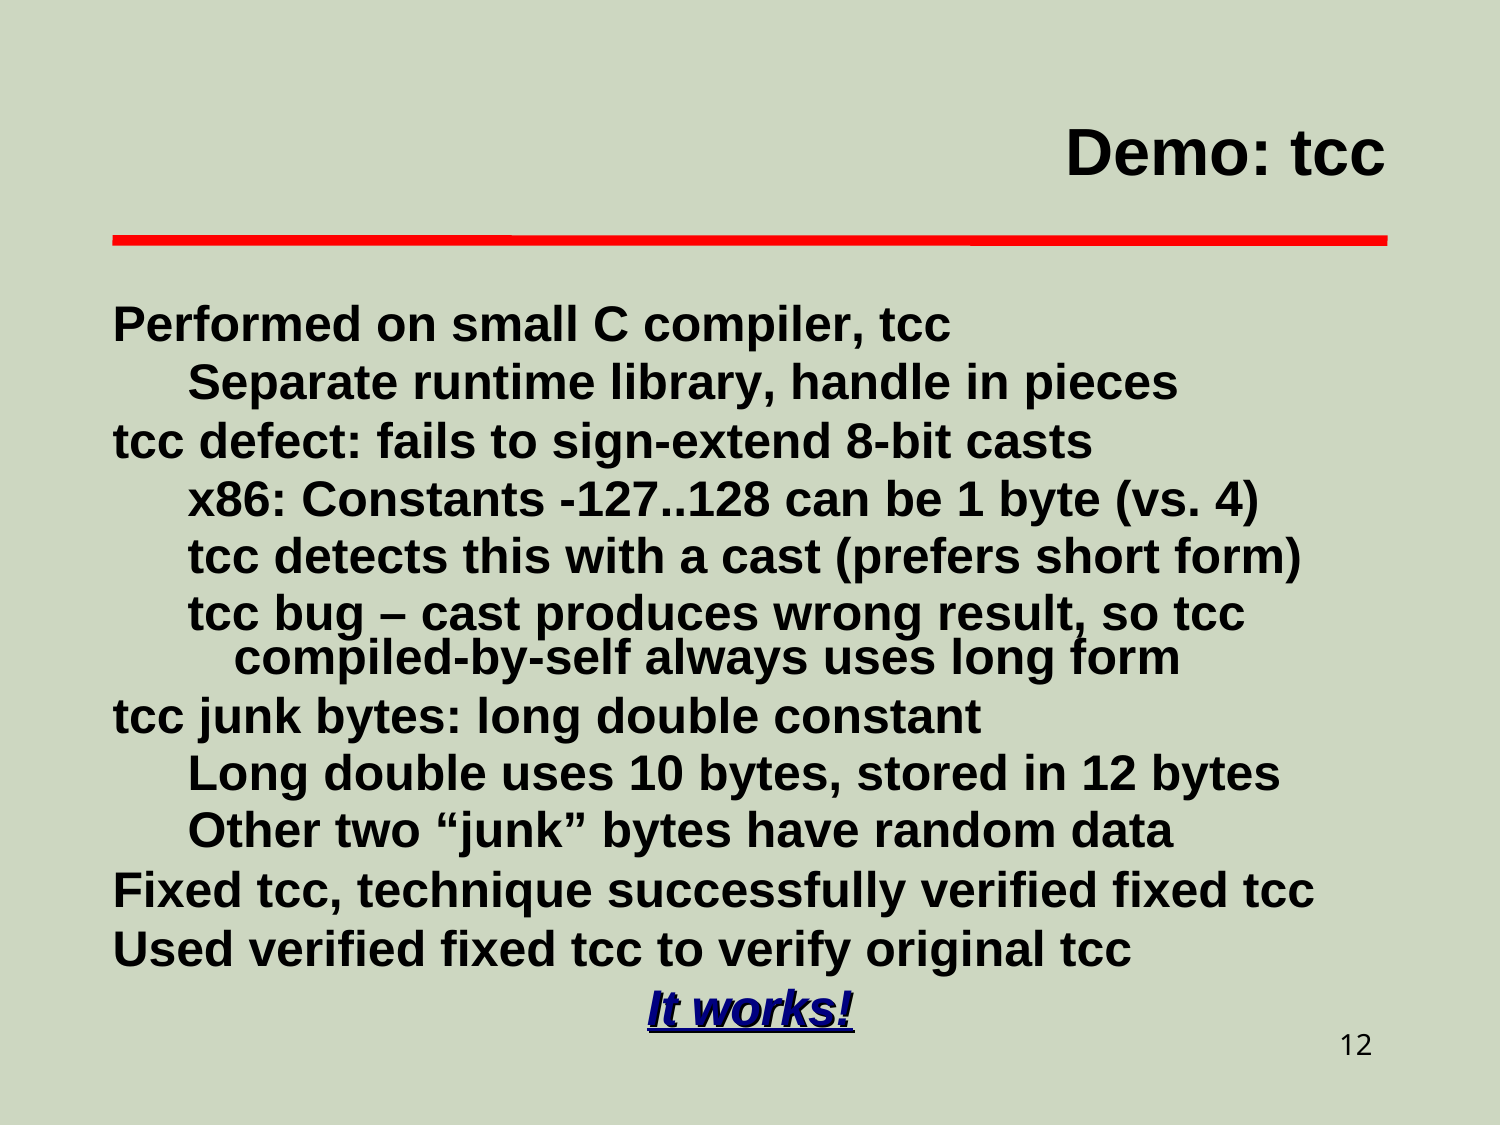

# Demo: tcc
Performed on small C compiler, tcc
Separate runtime library, handle in pieces
tcc defect: fails to sign-extend 8-bit casts
x86: Constants -127..128 can be 1 byte (vs. 4)
tcc detects this with a cast (prefers short form)
tcc bug – cast produces wrong result, so tcc compiled-by-self always uses long form
tcc junk bytes: long double constant
Long double uses 10 bytes, stored in 12 bytes
Other two “junk” bytes have random data
Fixed tcc, technique successfully verified fixed tcc
Used verified fixed tcc to verify original tcc
It works!